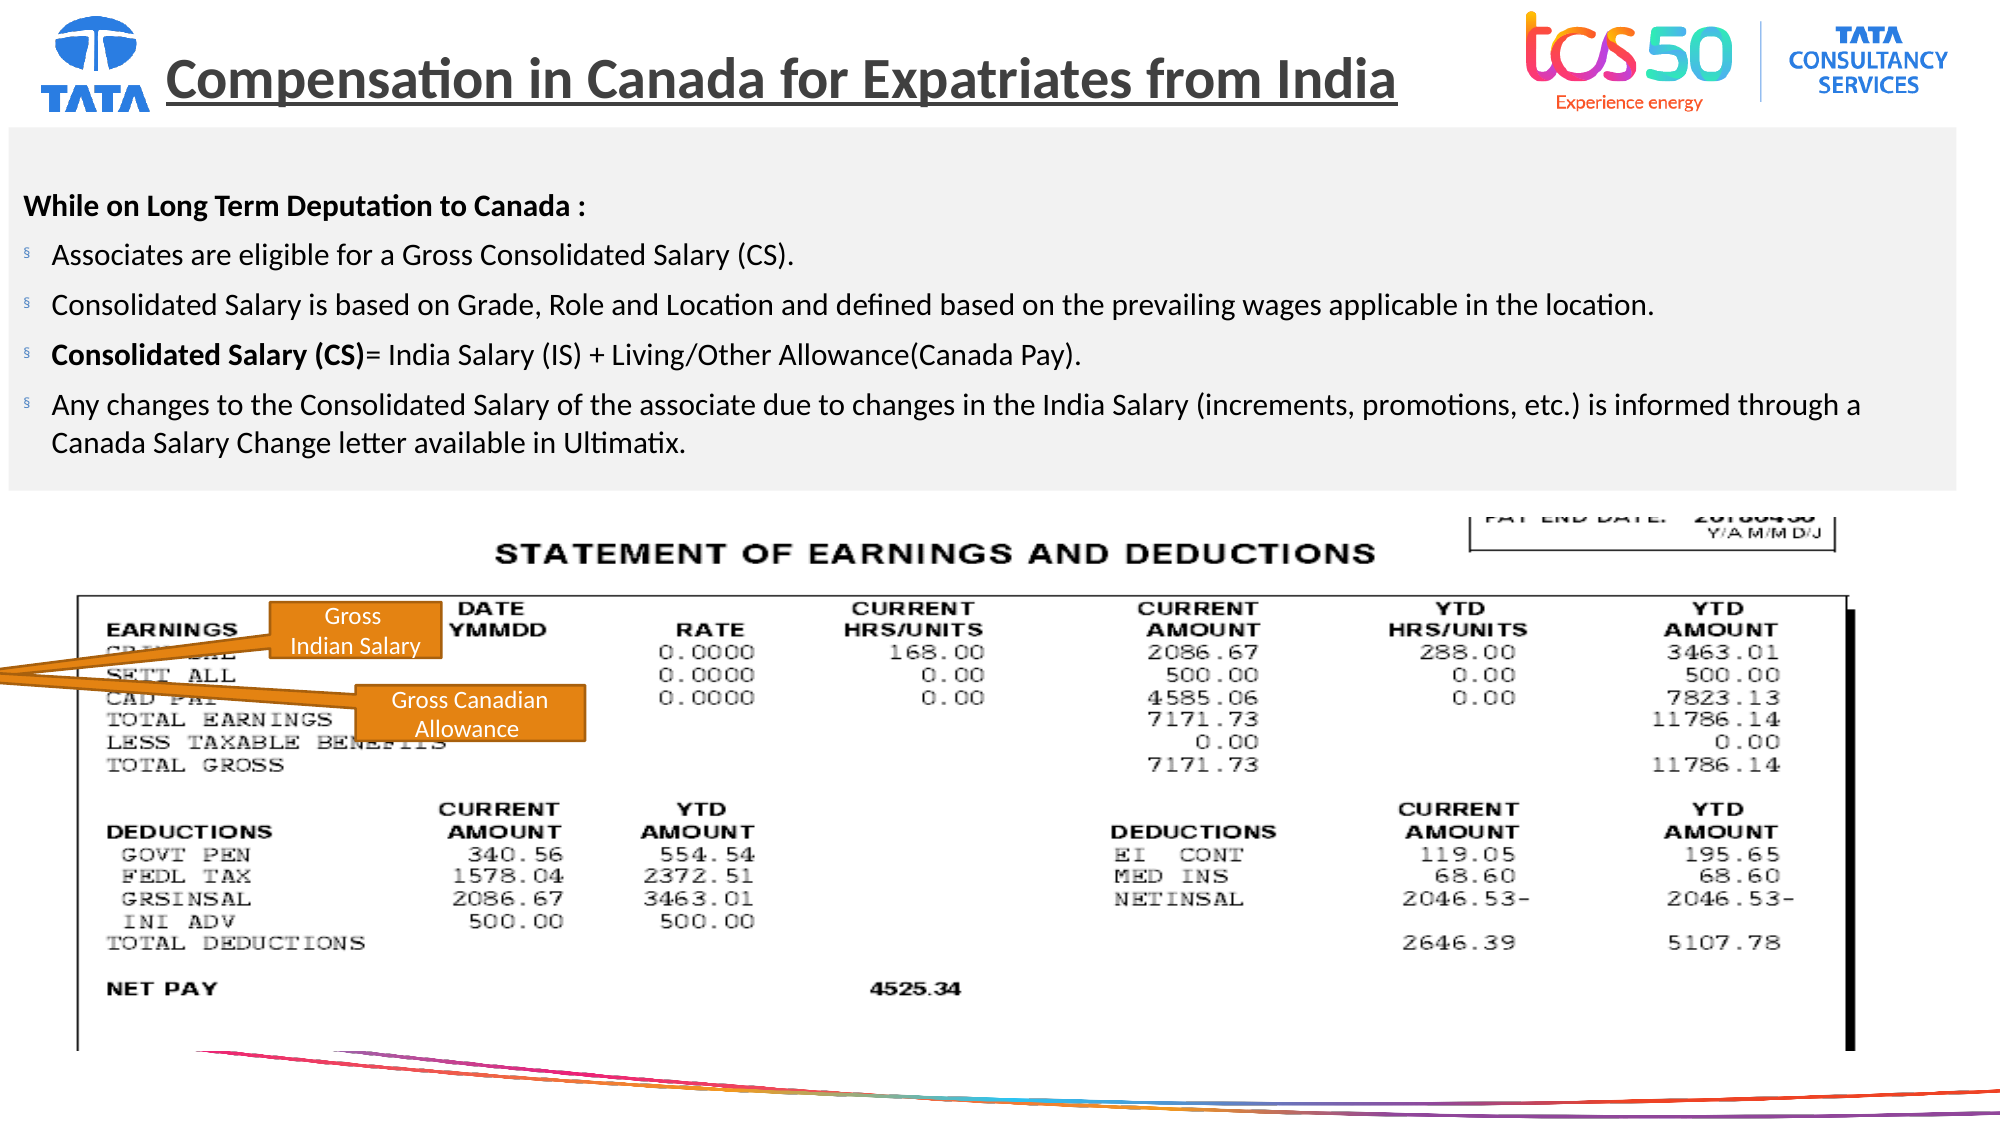

# Compensation in Canada for Expatriates from India
While on Long Term Deputation to Canada :
Associates are eligible for a Gross Consolidated Salary (CS).
Consolidated Salary is based on Grade, Role and Location and defined based on the prevailing wages applicable in the location.
Consolidated Salary (CS)= India Salary (IS) + Living/Other Allowance(Canada Pay).
Any changes to the Consolidated Salary of the associate due to changes in the India Salary (increments, promotions, etc.) is informed through a Canada Salary Change letter available in Ultimatix.
Gross
Indian Salary
Gross Canadian Allowance